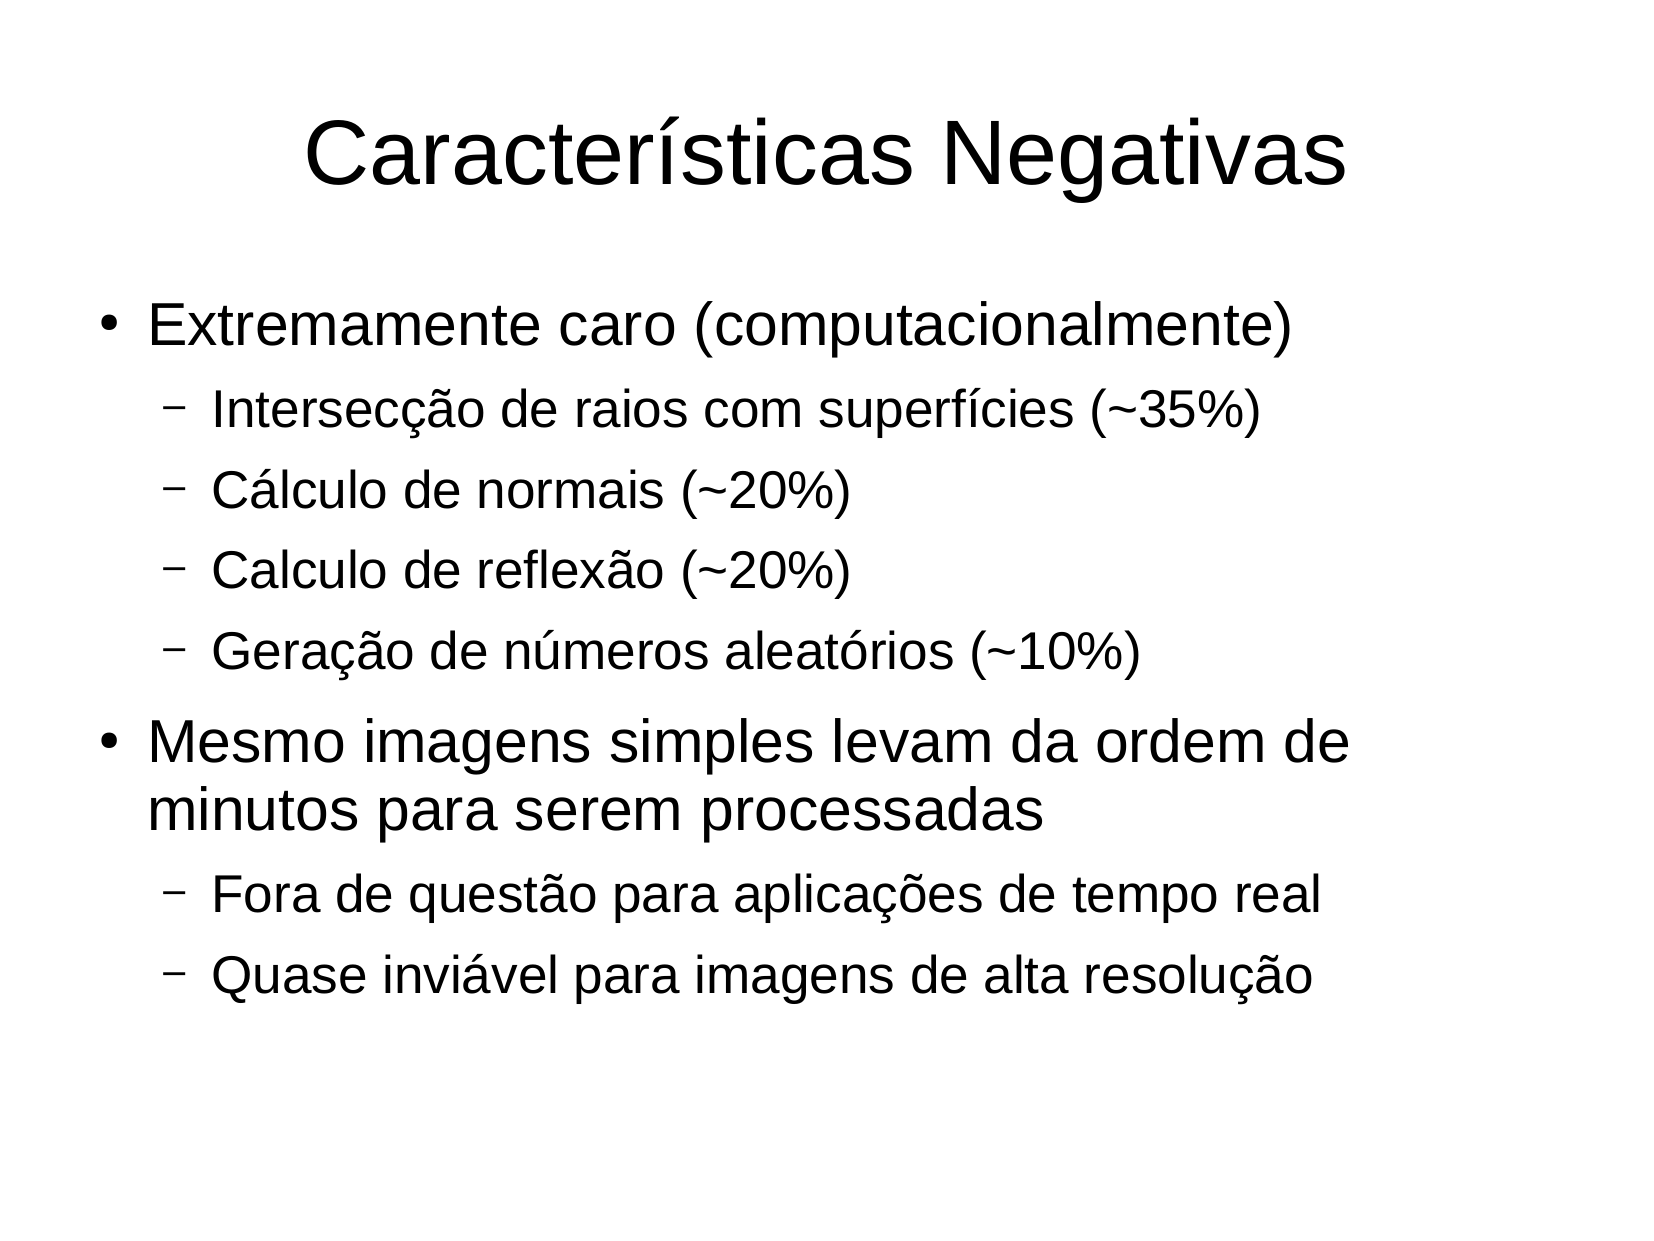

# Características Negativas
Extremamente caro (computacionalmente)
Intersecção de raios com superfícies (~35%)
Cálculo de normais (~20%)
Calculo de reflexão (~20%)
Geração de números aleatórios (~10%)
Mesmo imagens simples levam da ordem de minutos para serem processadas
Fora de questão para aplicações de tempo real
Quase inviável para imagens de alta resolução